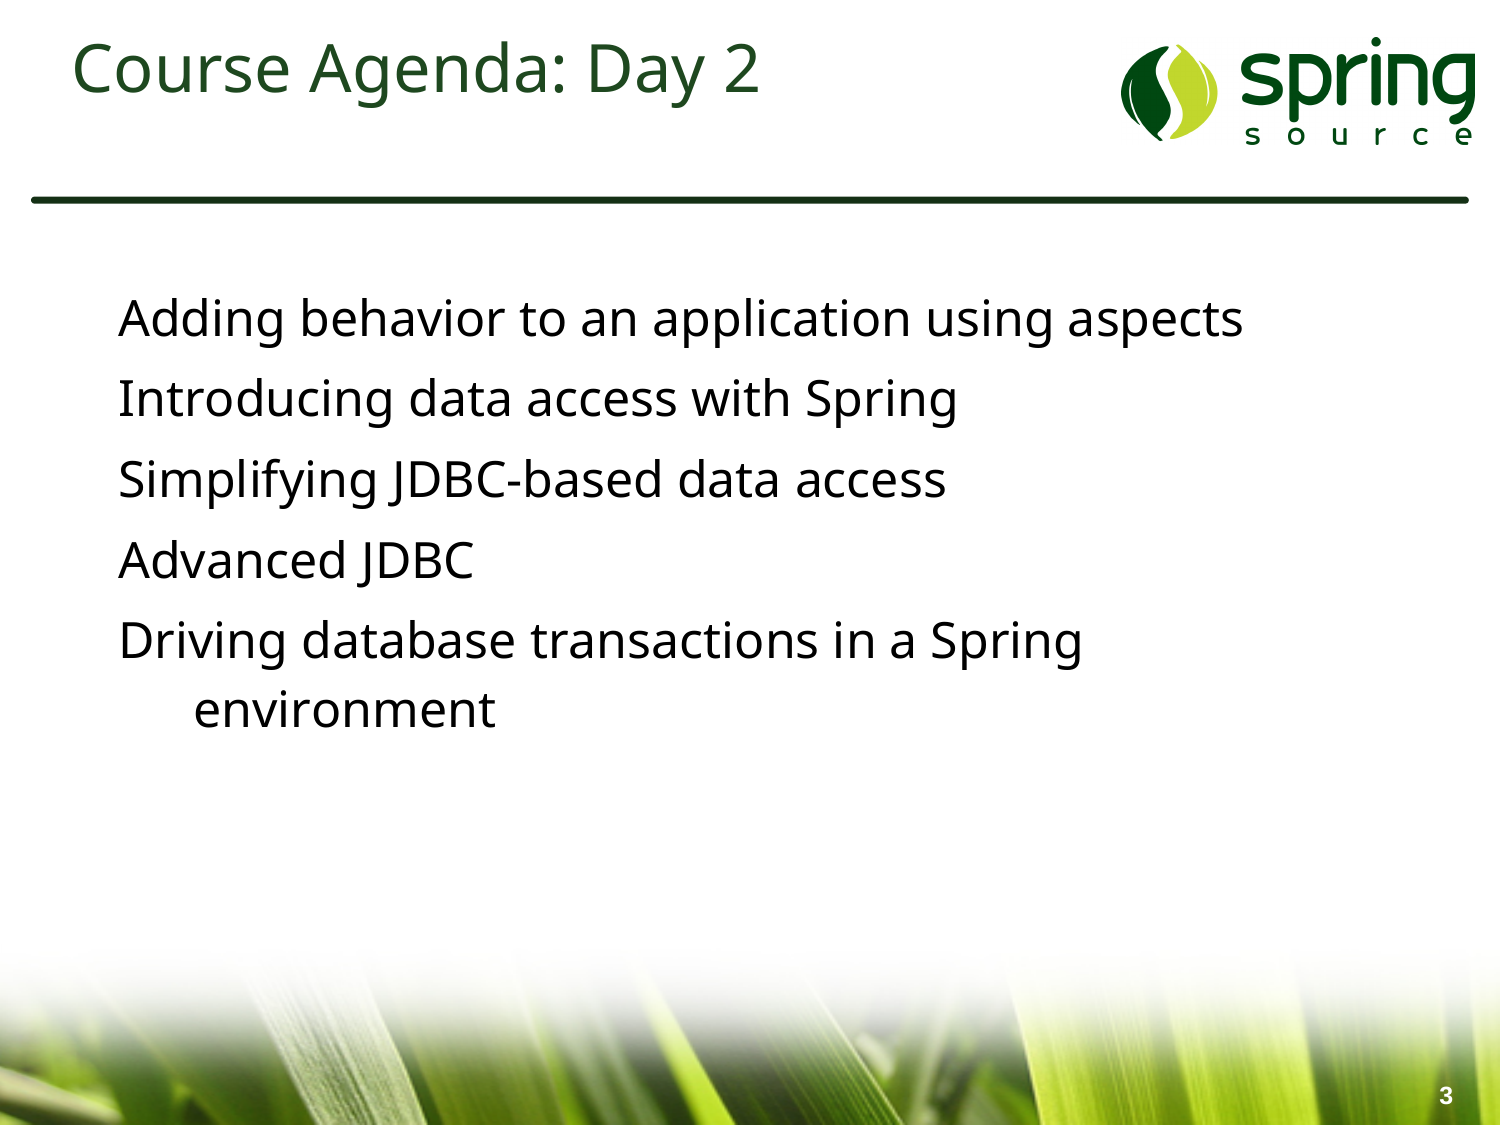

# Course Agenda: Day 2
Adding behavior to an application using aspects
Introducing data access with Spring
Simplifying JDBC-based data access
Advanced JDBC
Driving database transactions in a Spring environment